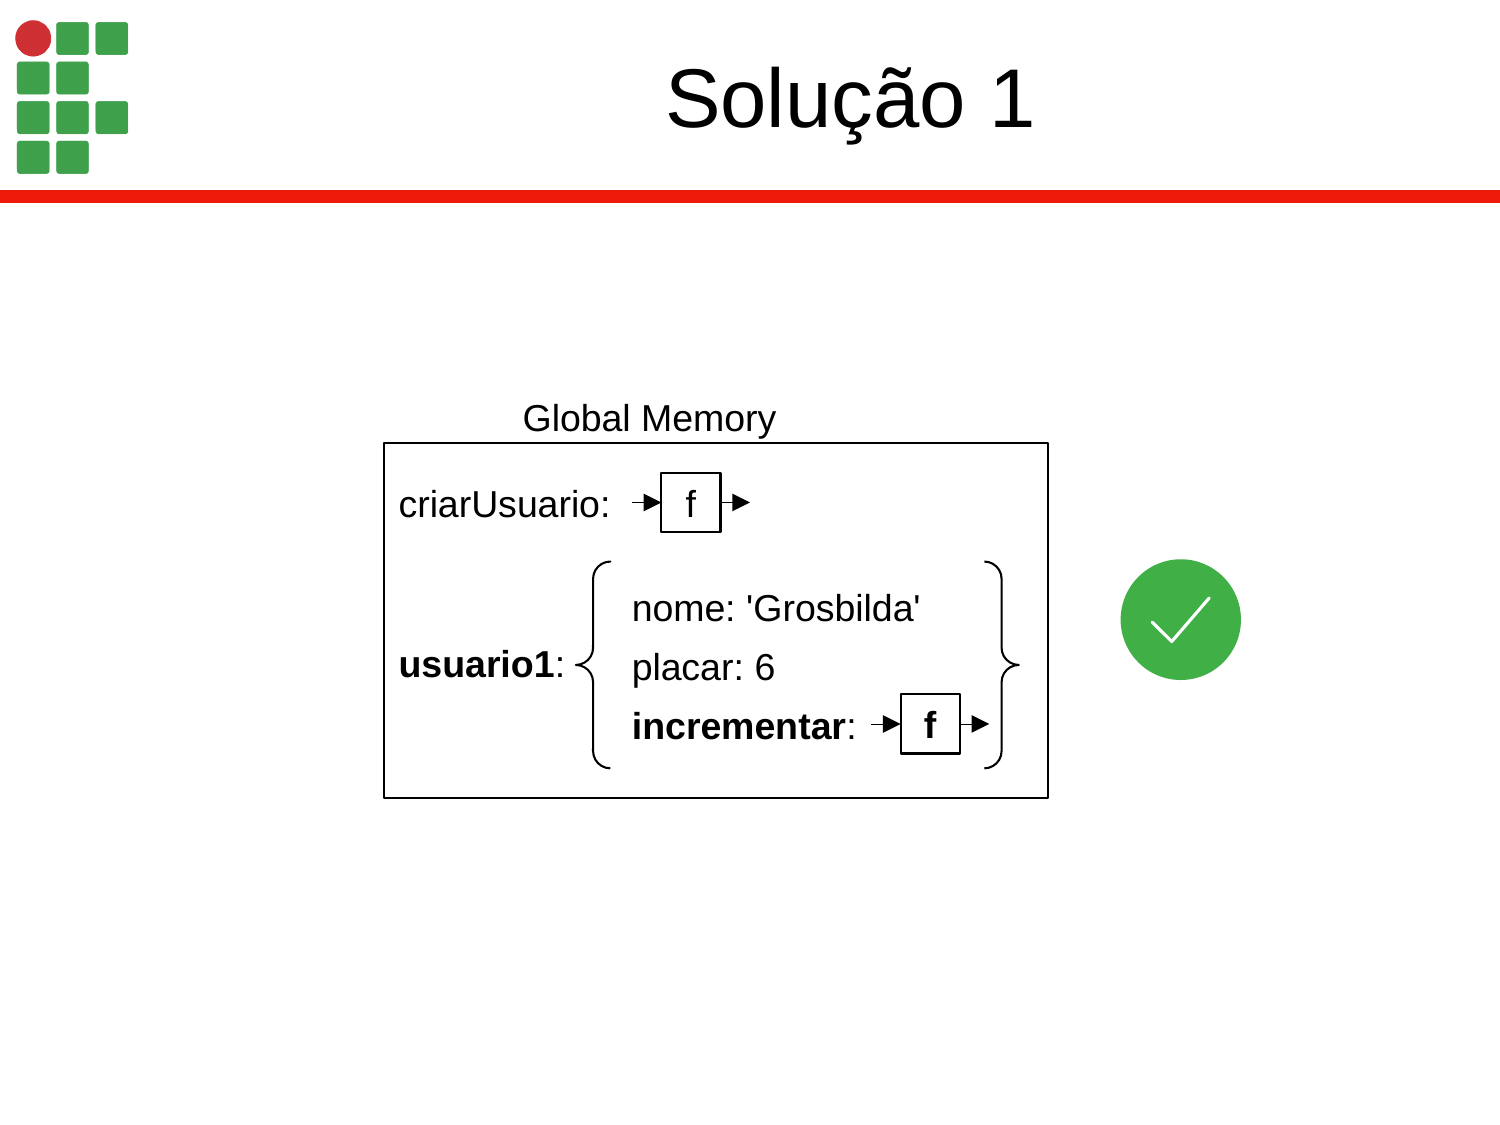

# Solução 1
Global Memory
criarUsuario:
f
nome: 'Grosbilda'
placar: 6
incrementar:
f
usuario1: